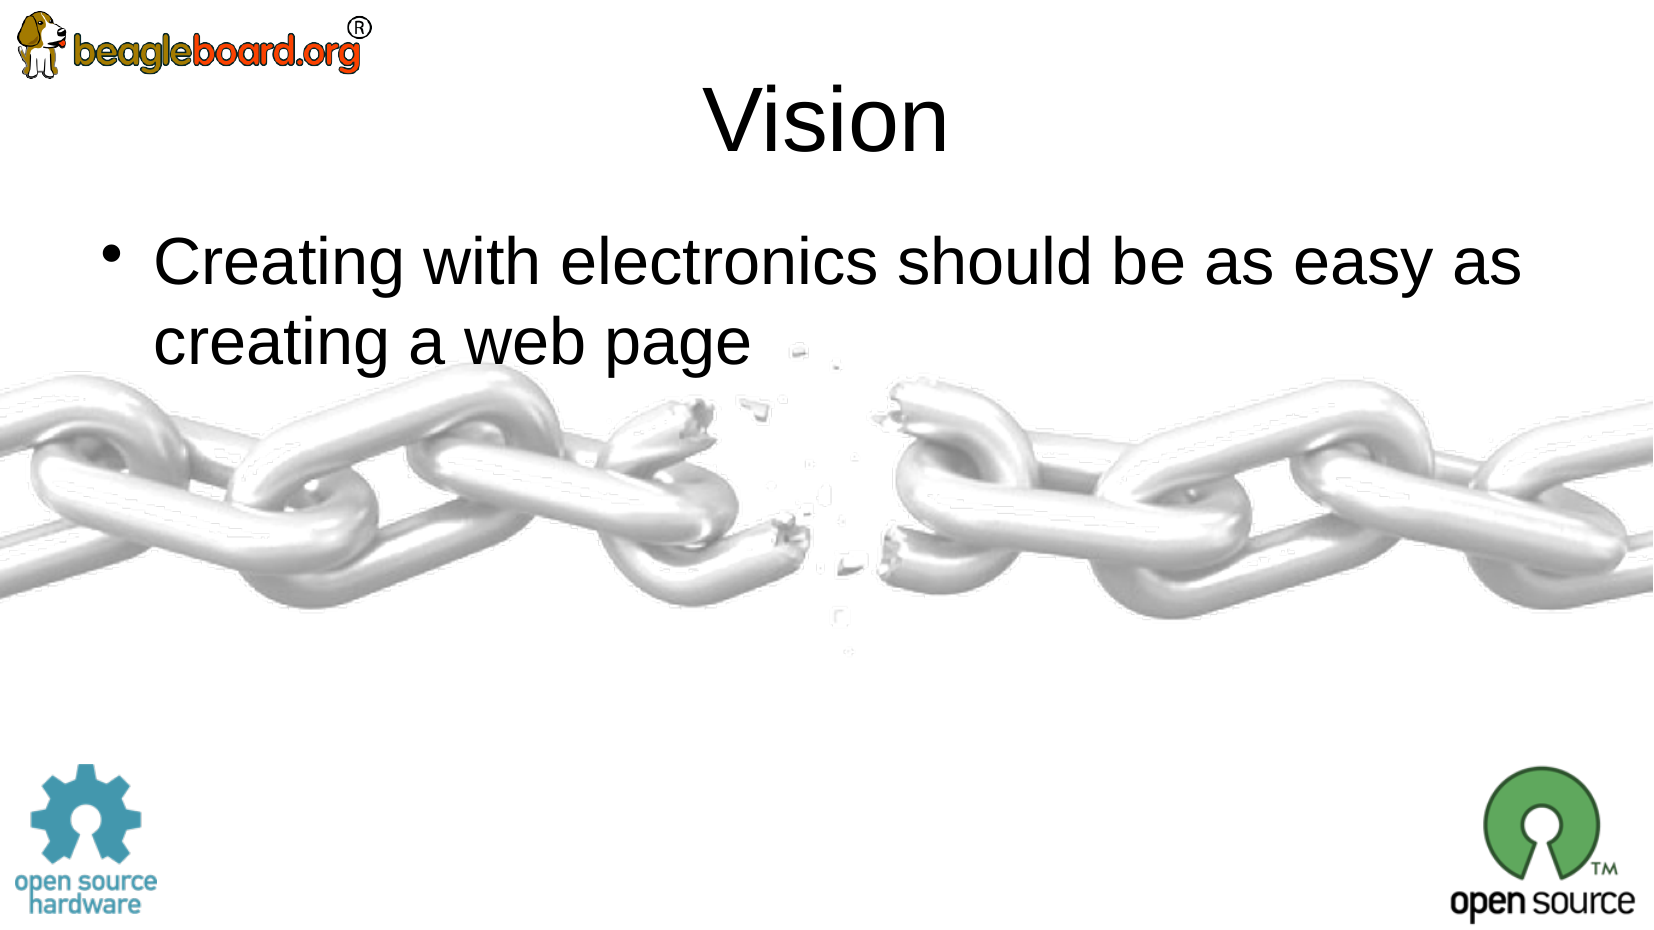

Vision
Creating with electronics should be as easy as creating a web page